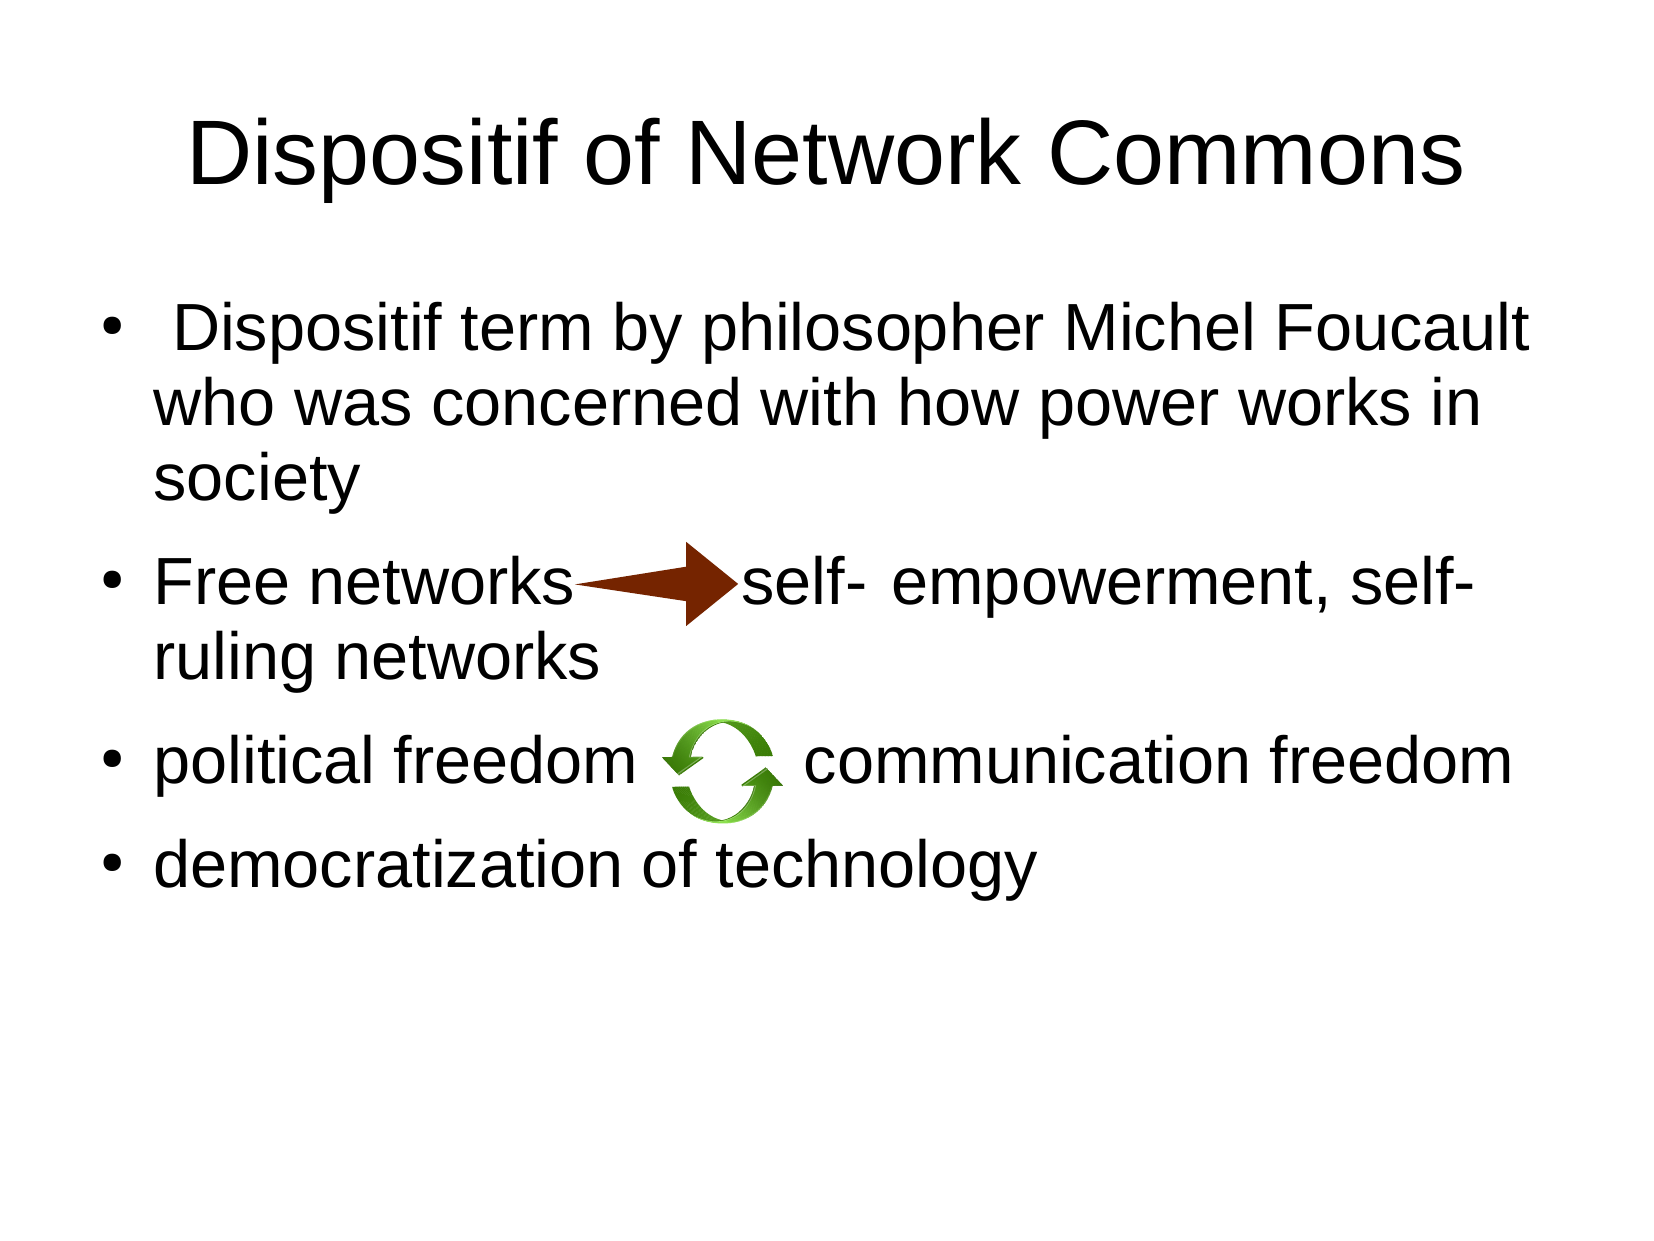

# Dispositif of Network Commons
 Dispositif term by philosopher Michel Foucault who was concerned with how power works in society
Free networks self-	empowerment, self-ruling networks
political freedom communication freedom
democratization of technology